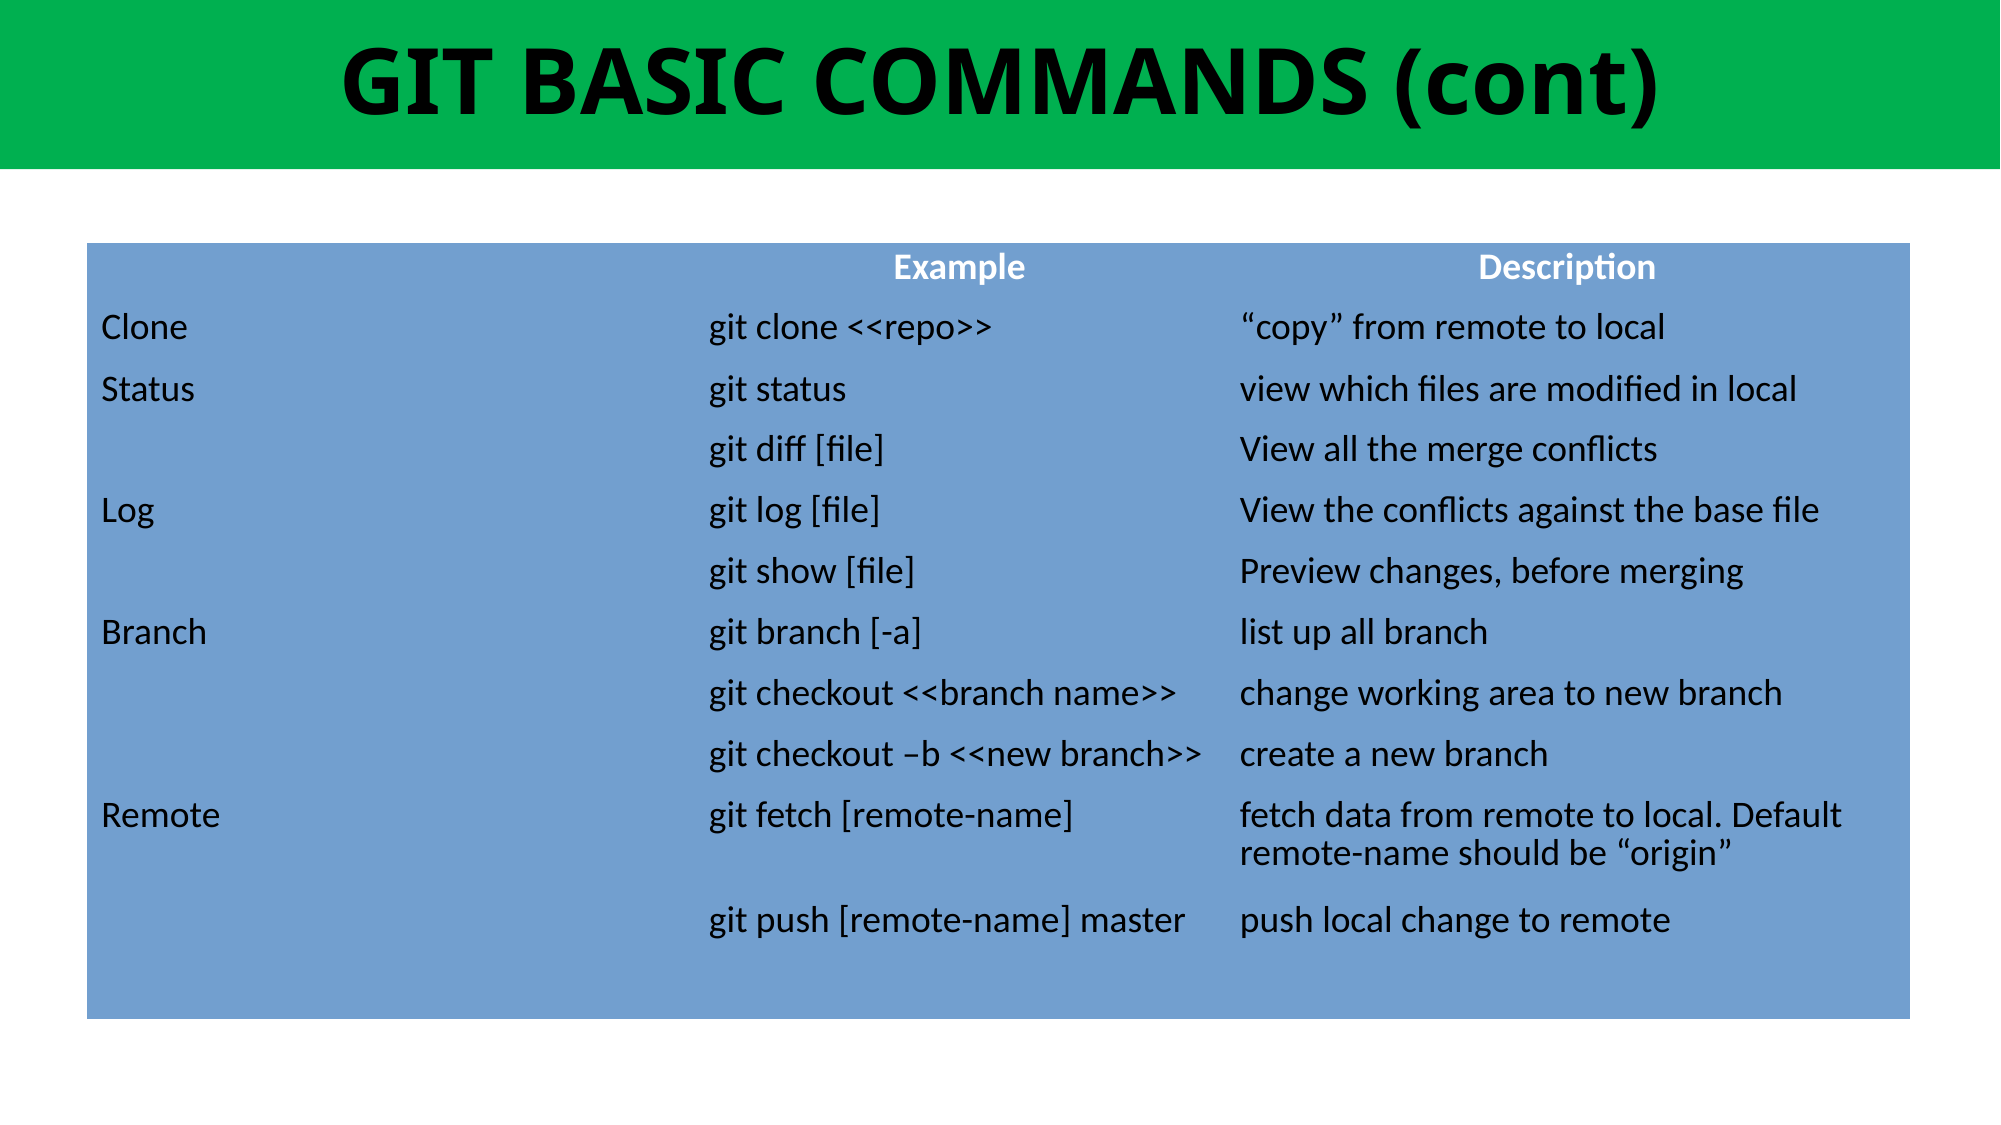

# GIT BASIC COMMANDS (cont)
| | Example | Description |
| --- | --- | --- |
| Clone | git clone <<repo>> | “copy” from remote to local |
| Status | git status | view which files are modified in local |
| | git diff [file] | View all the merge conflicts |
| Log | git log [file] | View the conflicts against the base file |
| | git show [file] | Preview changes, before merging |
| Branch | git branch [-a] | list up all branch |
| | git checkout <<branch name>> | change working area to new branch |
| | git checkout –b <<new branch>> | create a new branch |
| Remote | git fetch [remote-name] | fetch data from remote to local. Default remote-name should be “origin” |
| | git push [remote-name] master | push local change to remote |
| | | |